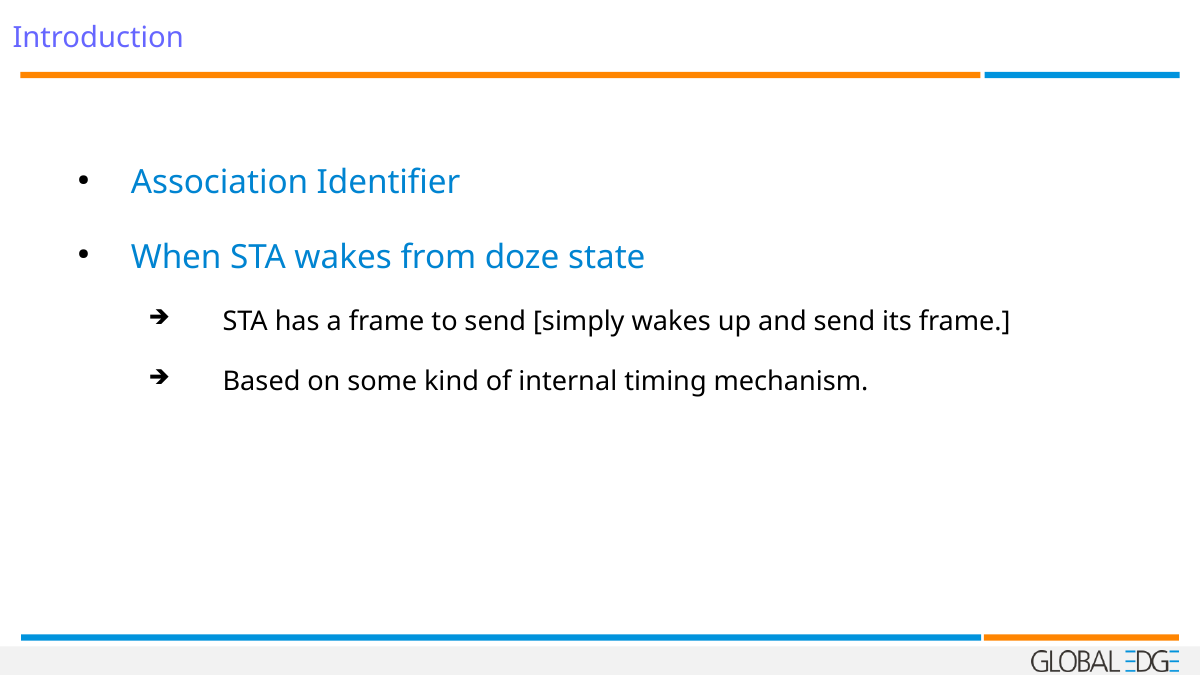

# Introduction
Association Identifier
When STA wakes from doze state
 STA has a frame to send [simply wakes up and send its frame.]
 Based on some kind of internal timing mechanism.